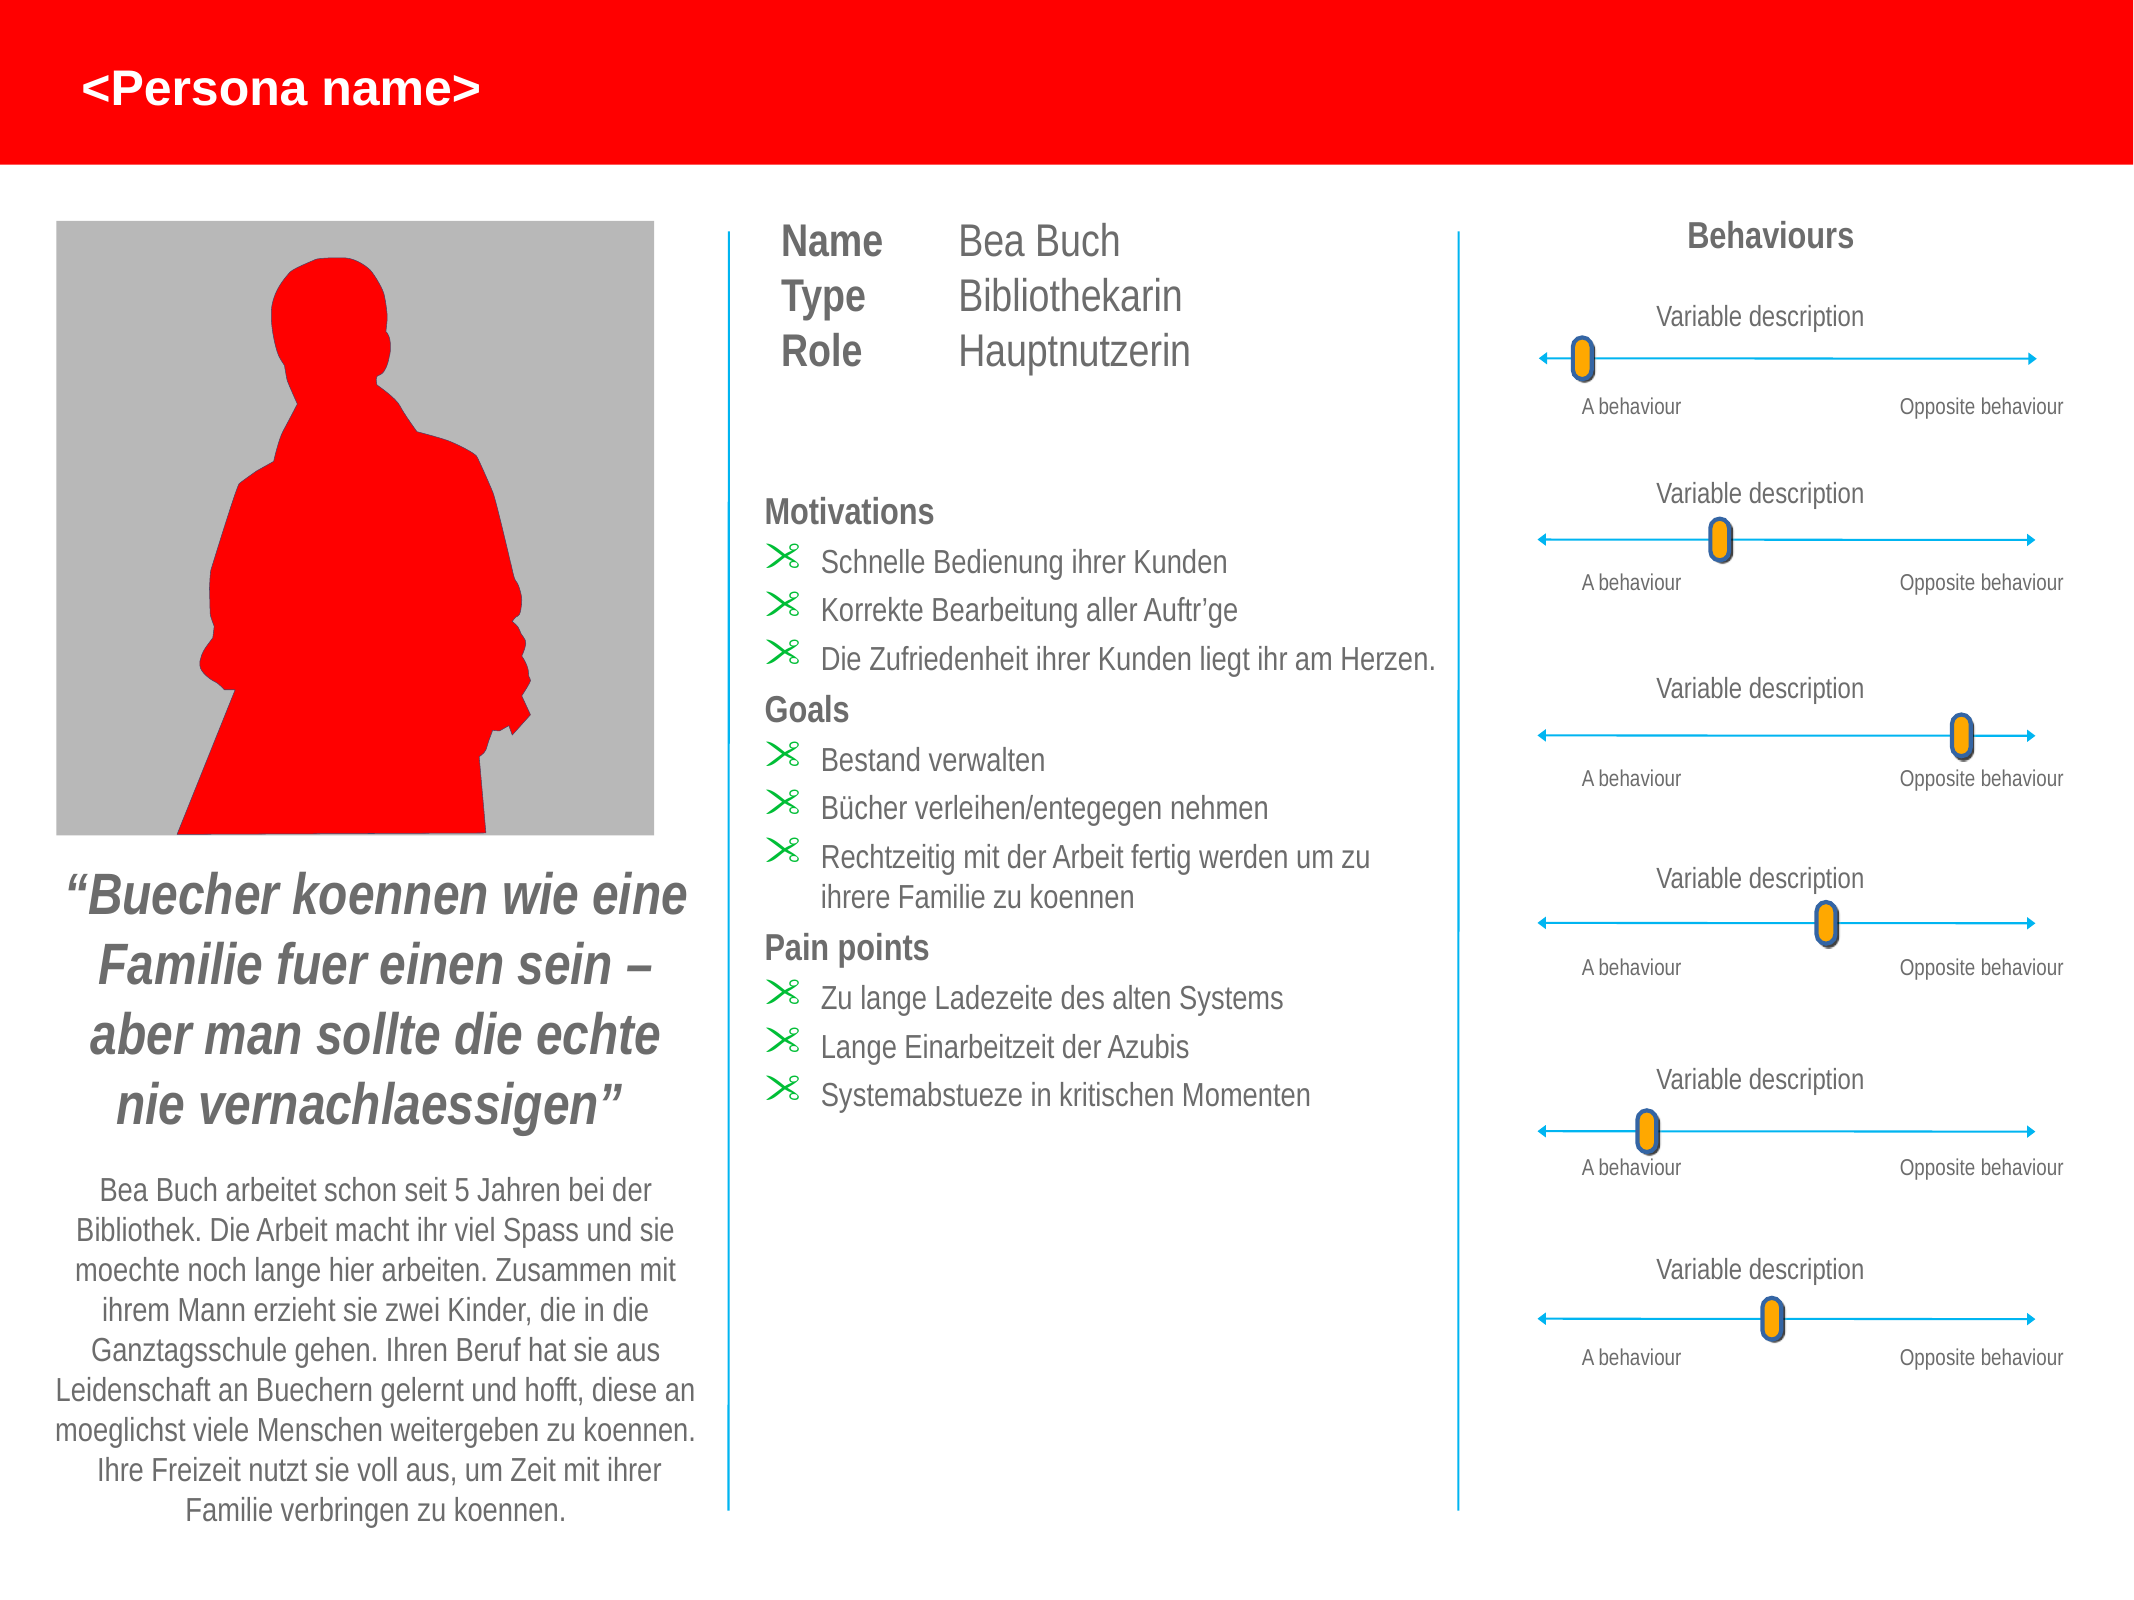

<Persona name>
<Persona name>
Name	Bea Buch
Type	Bibliothekarin
Role	Hauptnutzerin
Behaviours
Variable description
A behaviour
Opposite behaviour
Variable description
A behaviour
Opposite behaviour
Motivations
Schnelle Bedienung ihrer Kunden
Korrekte Bearbeitung aller Auftr’ge
Die Zufriedenheit ihrer Kunden liegt ihr am Herzen.
Goals
Bestand verwalten
Bücher verleihen/entegegen nehmen
Rechtzeitig mit der Arbeit fertig werden um zu ihrere Familie zu koennen
Pain points
Zu lange Ladezeite des alten Systems
Lange Einarbeitzeit der Azubis
Systemabstueze in kritischen Momenten
Variable description
A behaviour
Opposite behaviour
“Buecher koennen wie eine Familie fuer einen sein – aber man sollte die echte nie vernachlaessigen”
Variable description
A behaviour
Opposite behaviour
Variable description
A behaviour
Opposite behaviour
Bea Buch arbeitet schon seit 5 Jahren bei der Bibliothek. Die Arbeit macht ihr viel Spass und sie moechte noch lange hier arbeiten. Zusammen mit ihrem Mann erzieht sie zwei Kinder, die in die Ganztagsschule gehen. Ihren Beruf hat sie aus Leidenschaft an Buechern gelernt und hofft, diese an moeglichst viele Menschen weitergeben zu koennen. Ihre Freizeit nutzt sie voll aus, um Zeit mit ihrer Familie verbringen zu koennen.
Variable description
A behaviour
Opposite behaviour